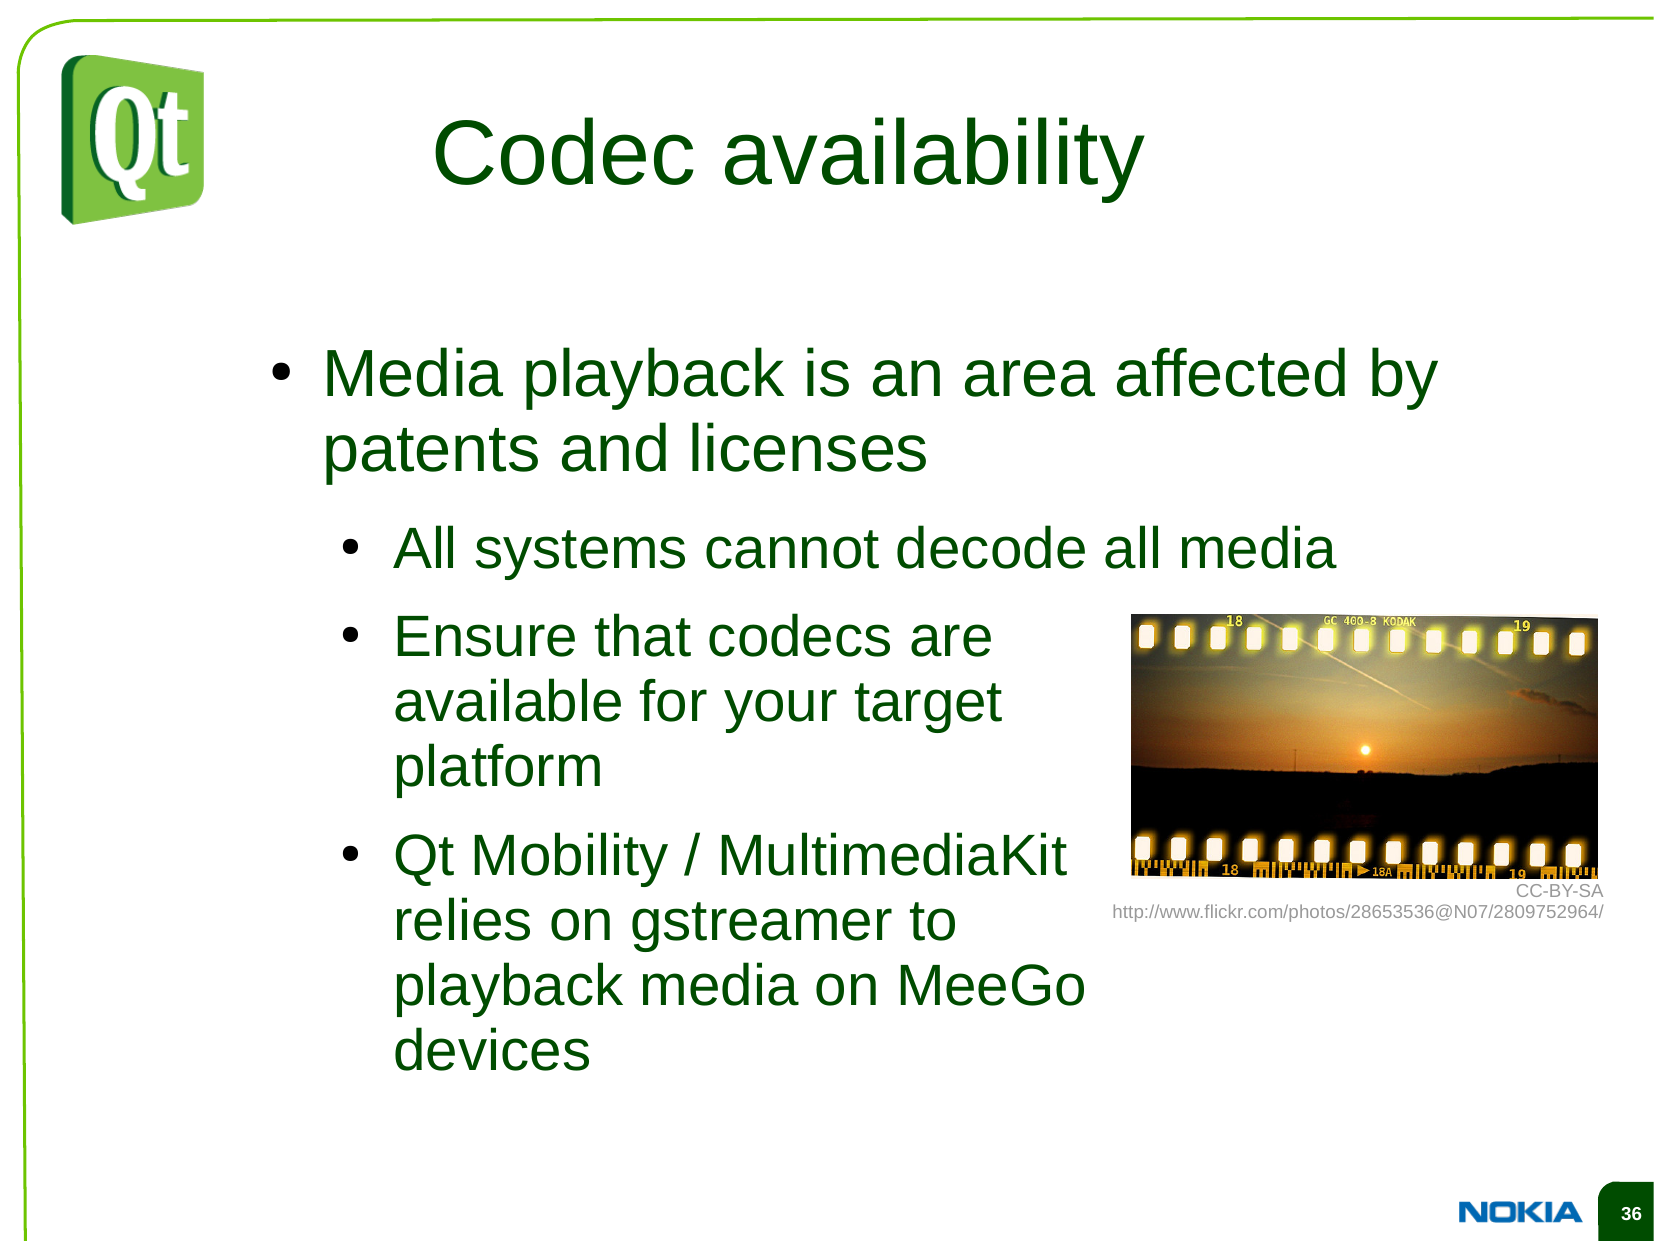

# Codec availability
Media playback is an area affected by patents and licenses
All systems cannot decode all media
Ensure that codecs are
available for your target
platform
Qt Mobility / MultimediaKit
relies on gstreamer to
playback media on MeeGo
devices
CC-BY-SA
http://www.flickr.com/photos/28653536@N07/2809752964/